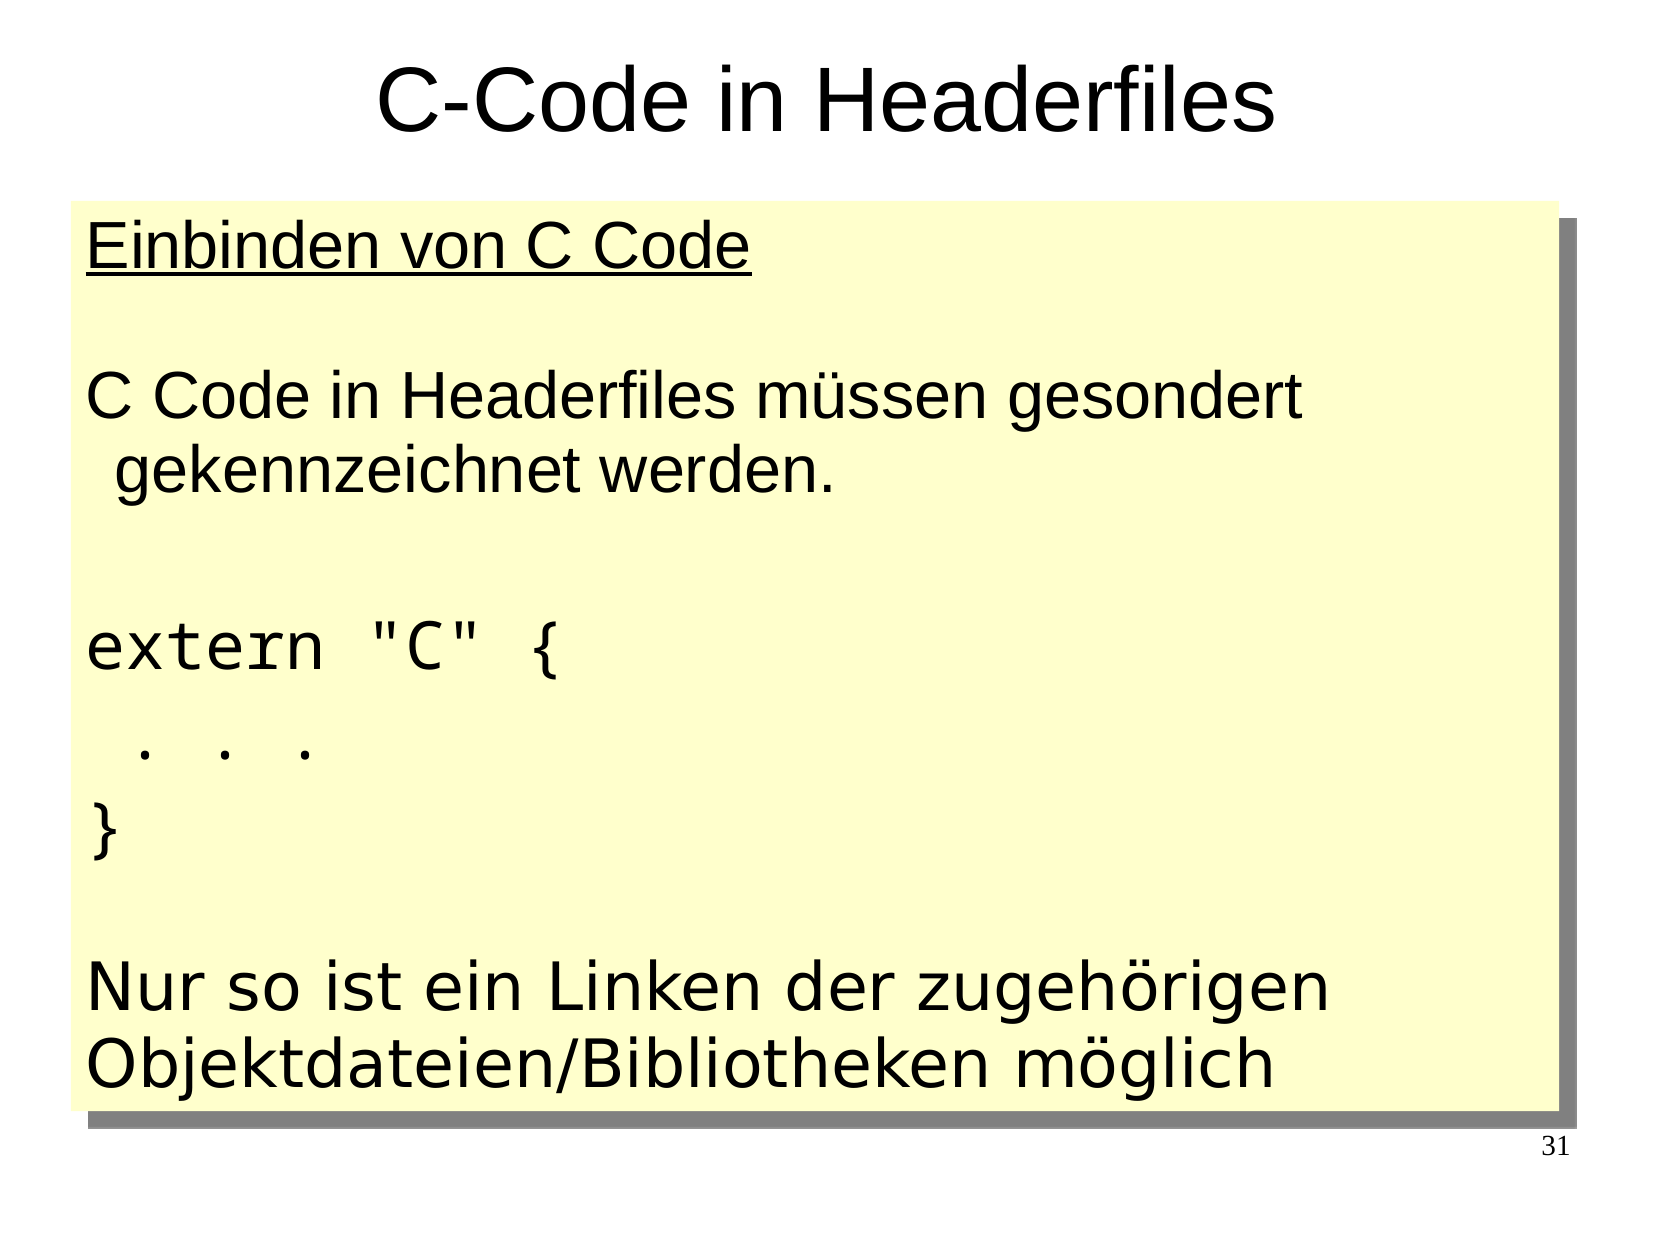

# C-Code in Headerfiles
Einbinden von C Code
C Code in Headerfiles müssen gesondert gekennzeichnet werden.
extern "C" {
 . . .
}
Nur so ist ein Linken der zugehörigen Objektdateien/Bibliotheken möglich
31